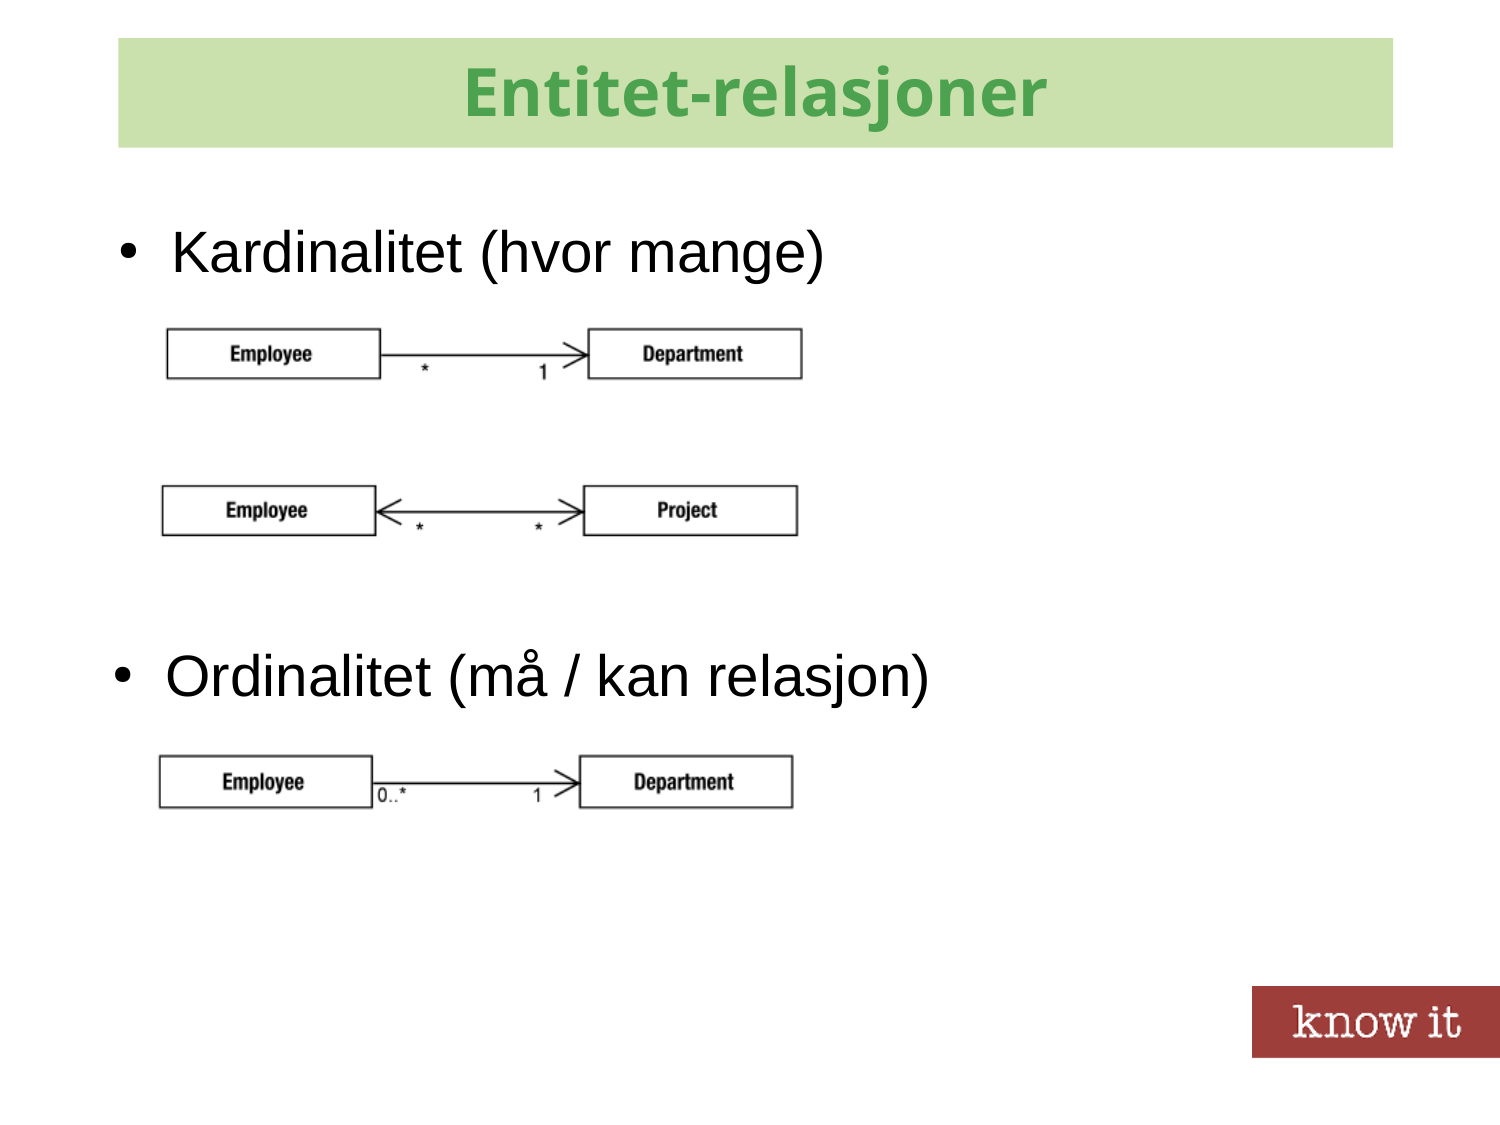

Entitet-relasjoner
# Kardinalitet (hvor mange)
Ordinalitet (må / kan relasjon)